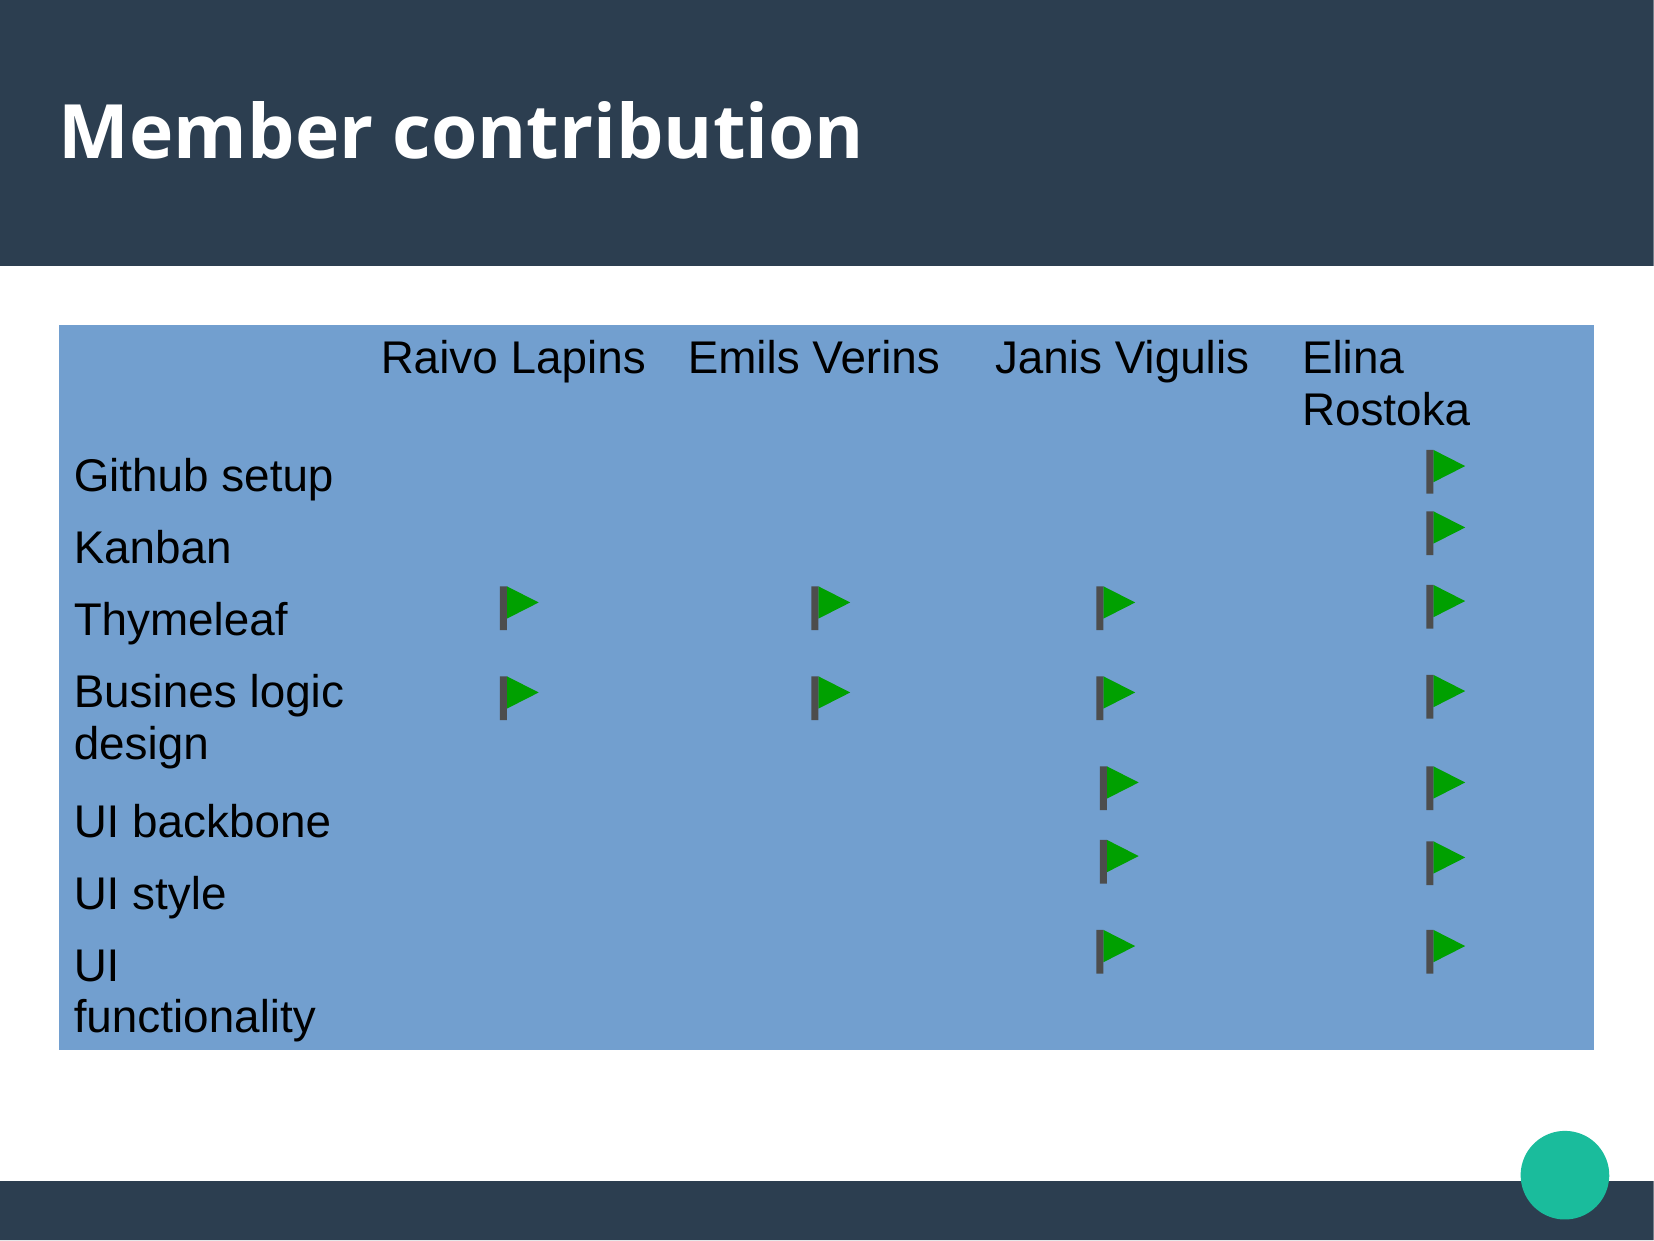

# Member contribution
| | Raivo Lapins | Emils Verins | Janis Vigulis | Elina Rostoka |
| --- | --- | --- | --- | --- |
| Github setup | | | | |
| Kanban | | | | |
| Thymeleaf | | | | |
| Busines logic design | | | | |
| UI backbone | | | | |
| UI style | | | | |
| UI functionality | | | | |